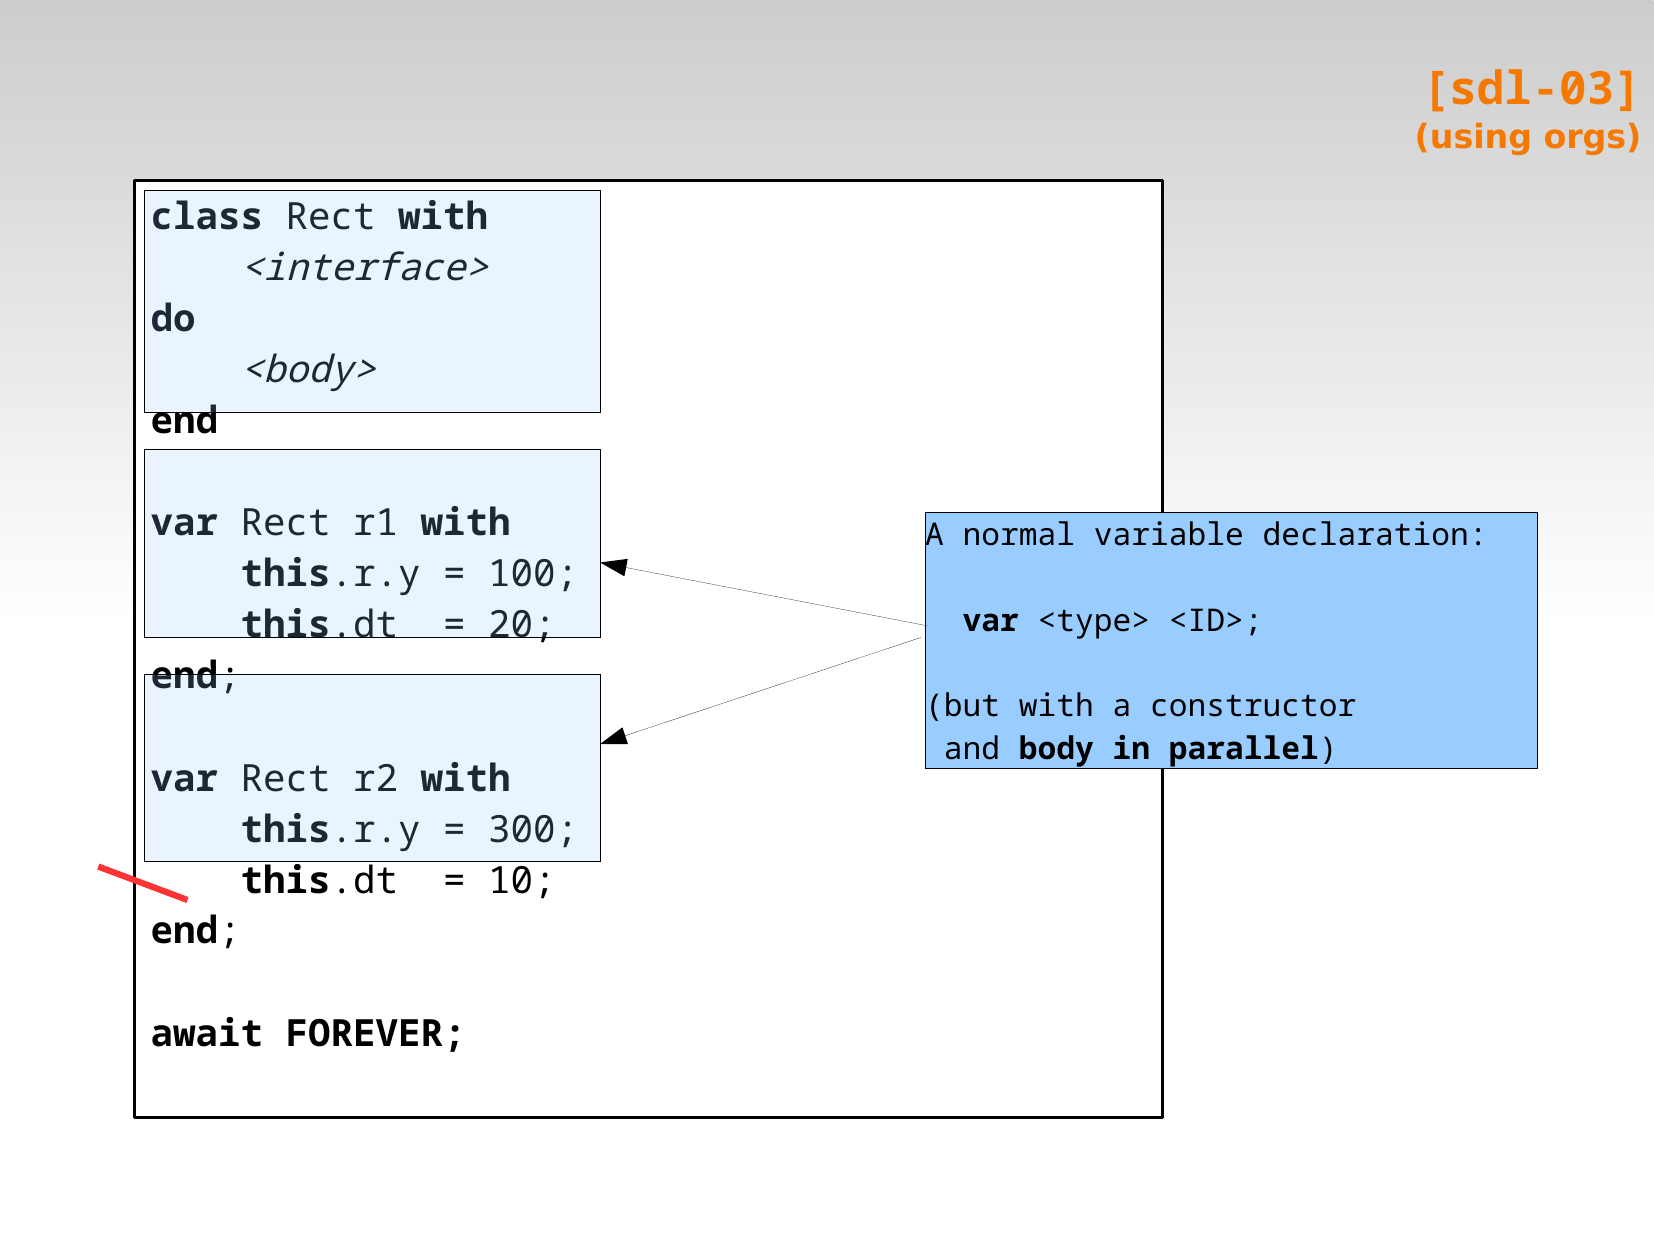

# [sdl-03] (using orgs)
class Rect with
 <interface>
do
 <body>
end
var Rect r1 with
 this.r.y = 100;
 this.dt = 20;
end;
var Rect r2 with
 this.r.y = 300;
 this.dt = 10;
end;
await FOREVER;
A normal variable declaration:
 var <type> <ID>;
(but with a constructor
 and body in parallel)